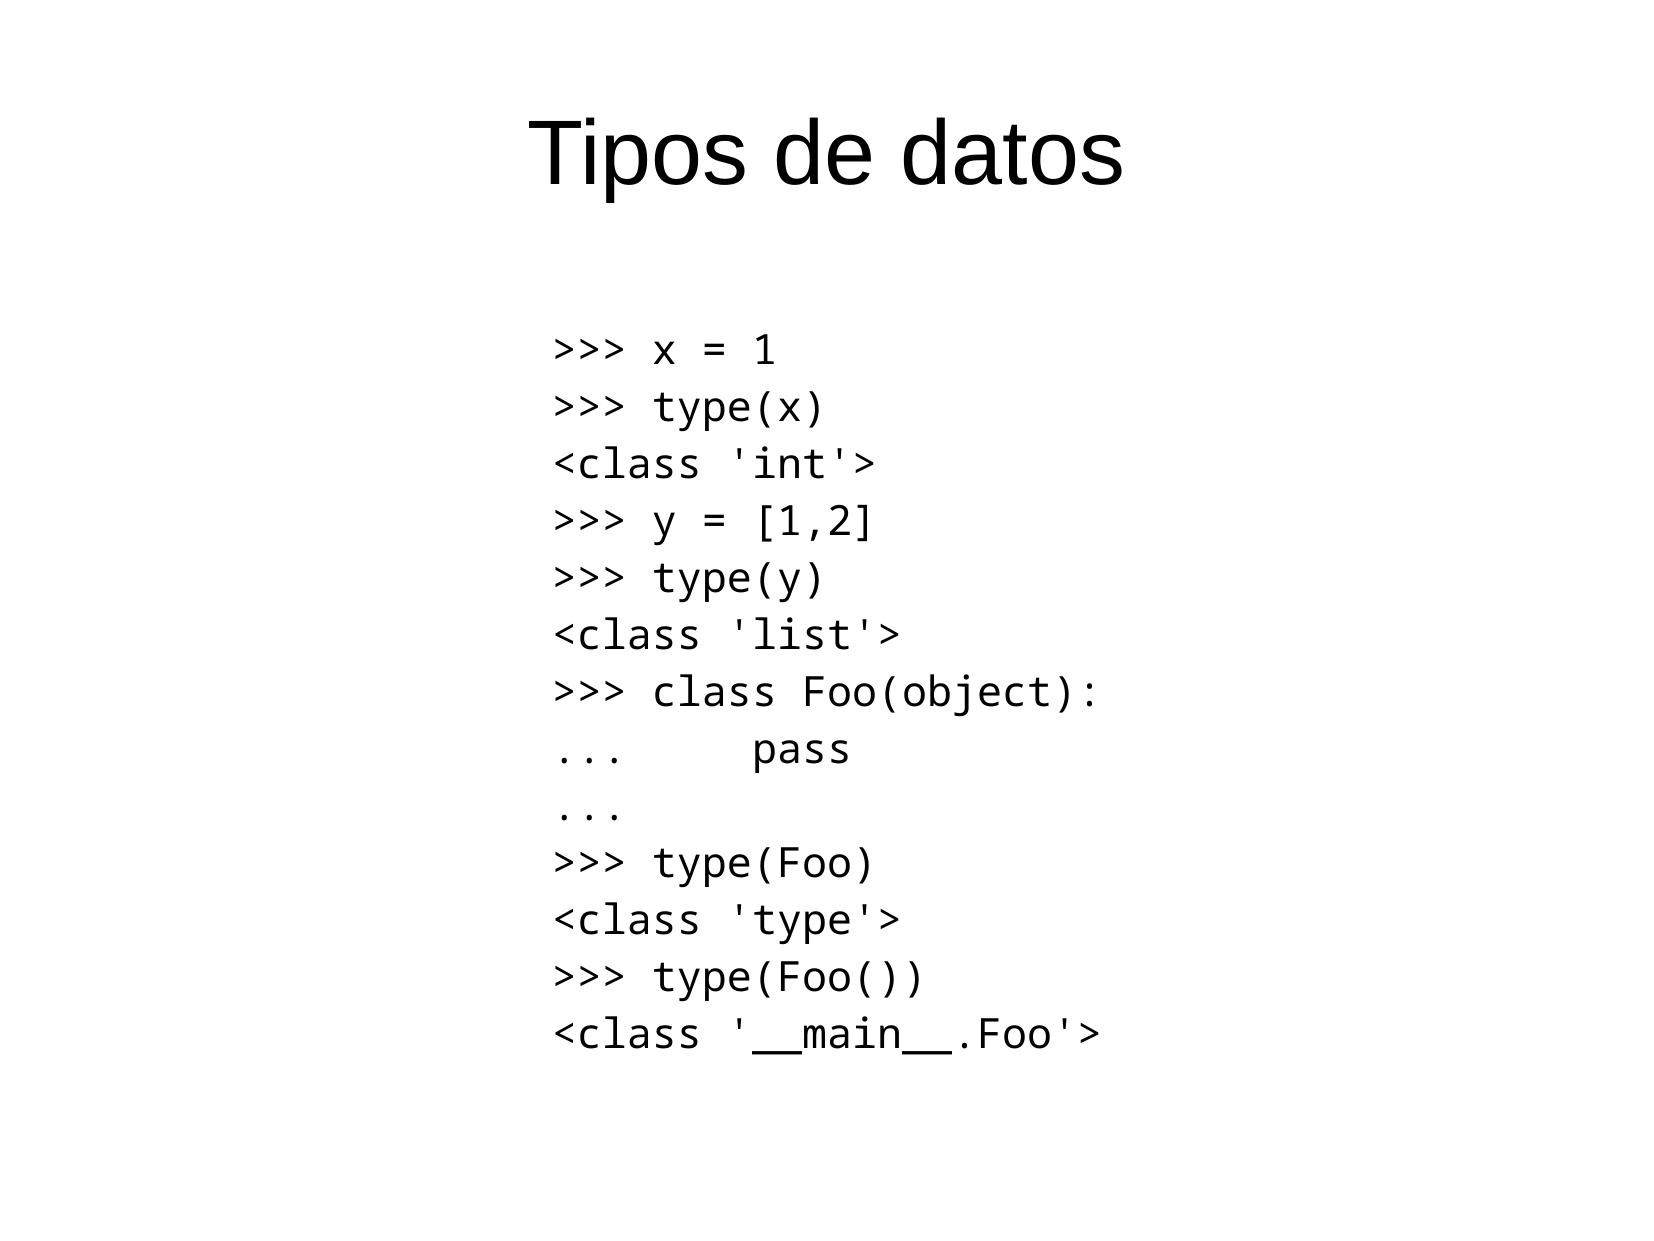

# Tipos de datos
>>> x = 1
>>> type(x)
<class 'int'>
>>> y = [1,2]
>>> type(y)
<class 'list'>
>>> class Foo(object):
... pass
...
>>> type(Foo)
<class 'type'>
>>> type(Foo())
<class '__main__.Foo'>